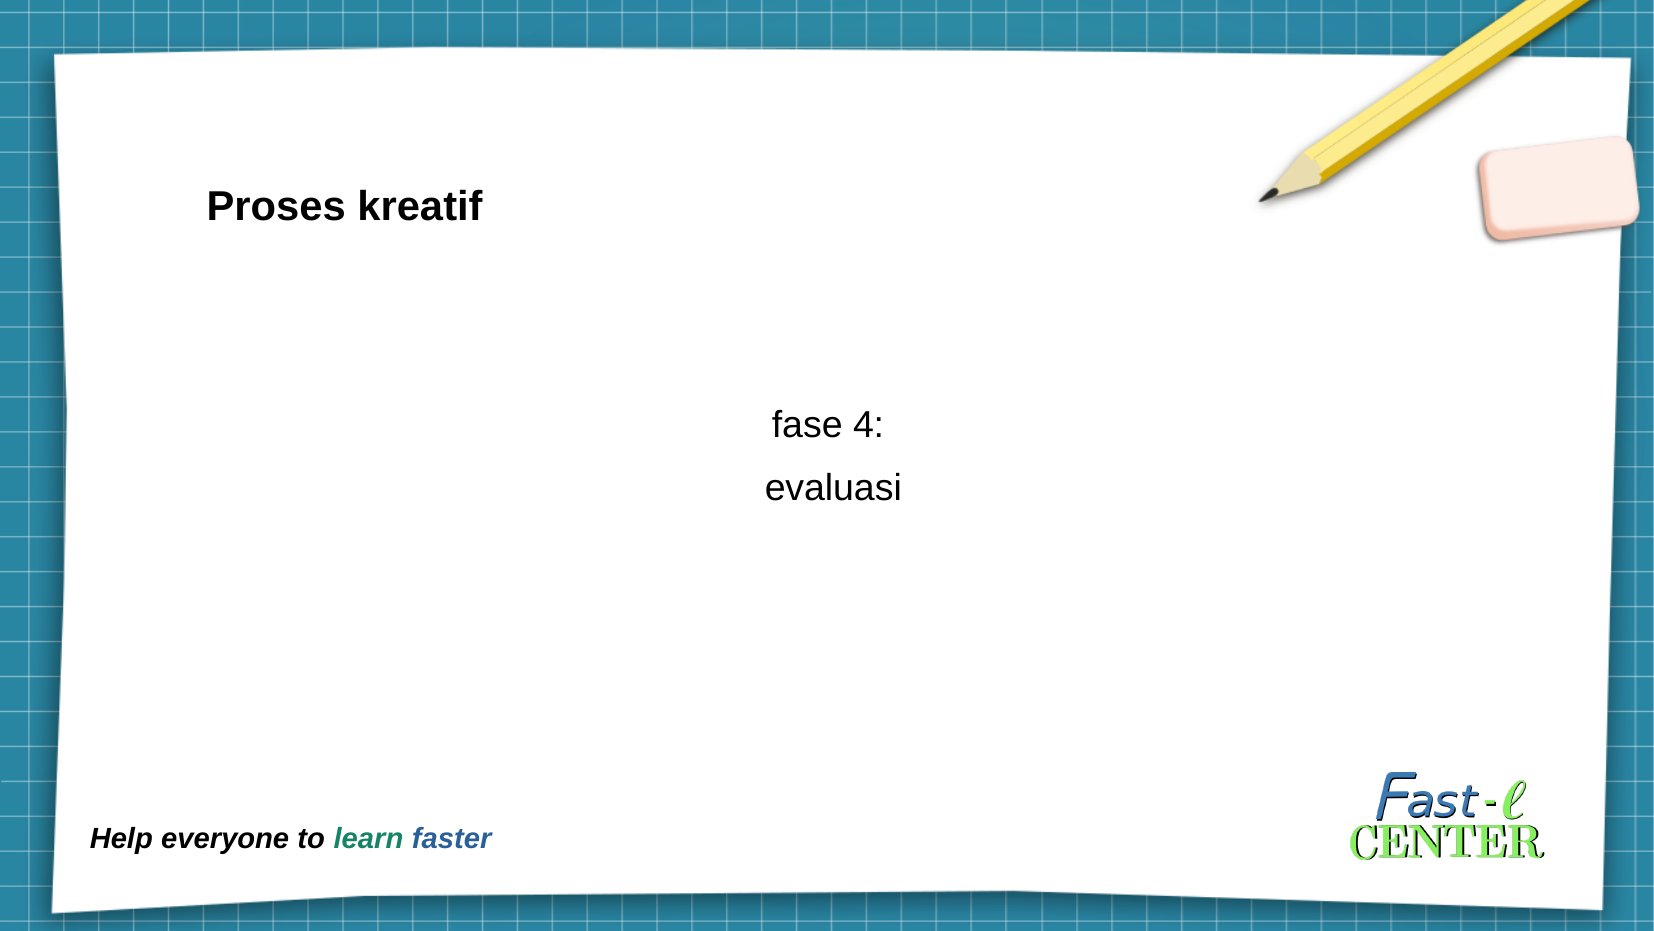

Proses kreatif
fase 4:
evaluasi
Help everyone to learn faster